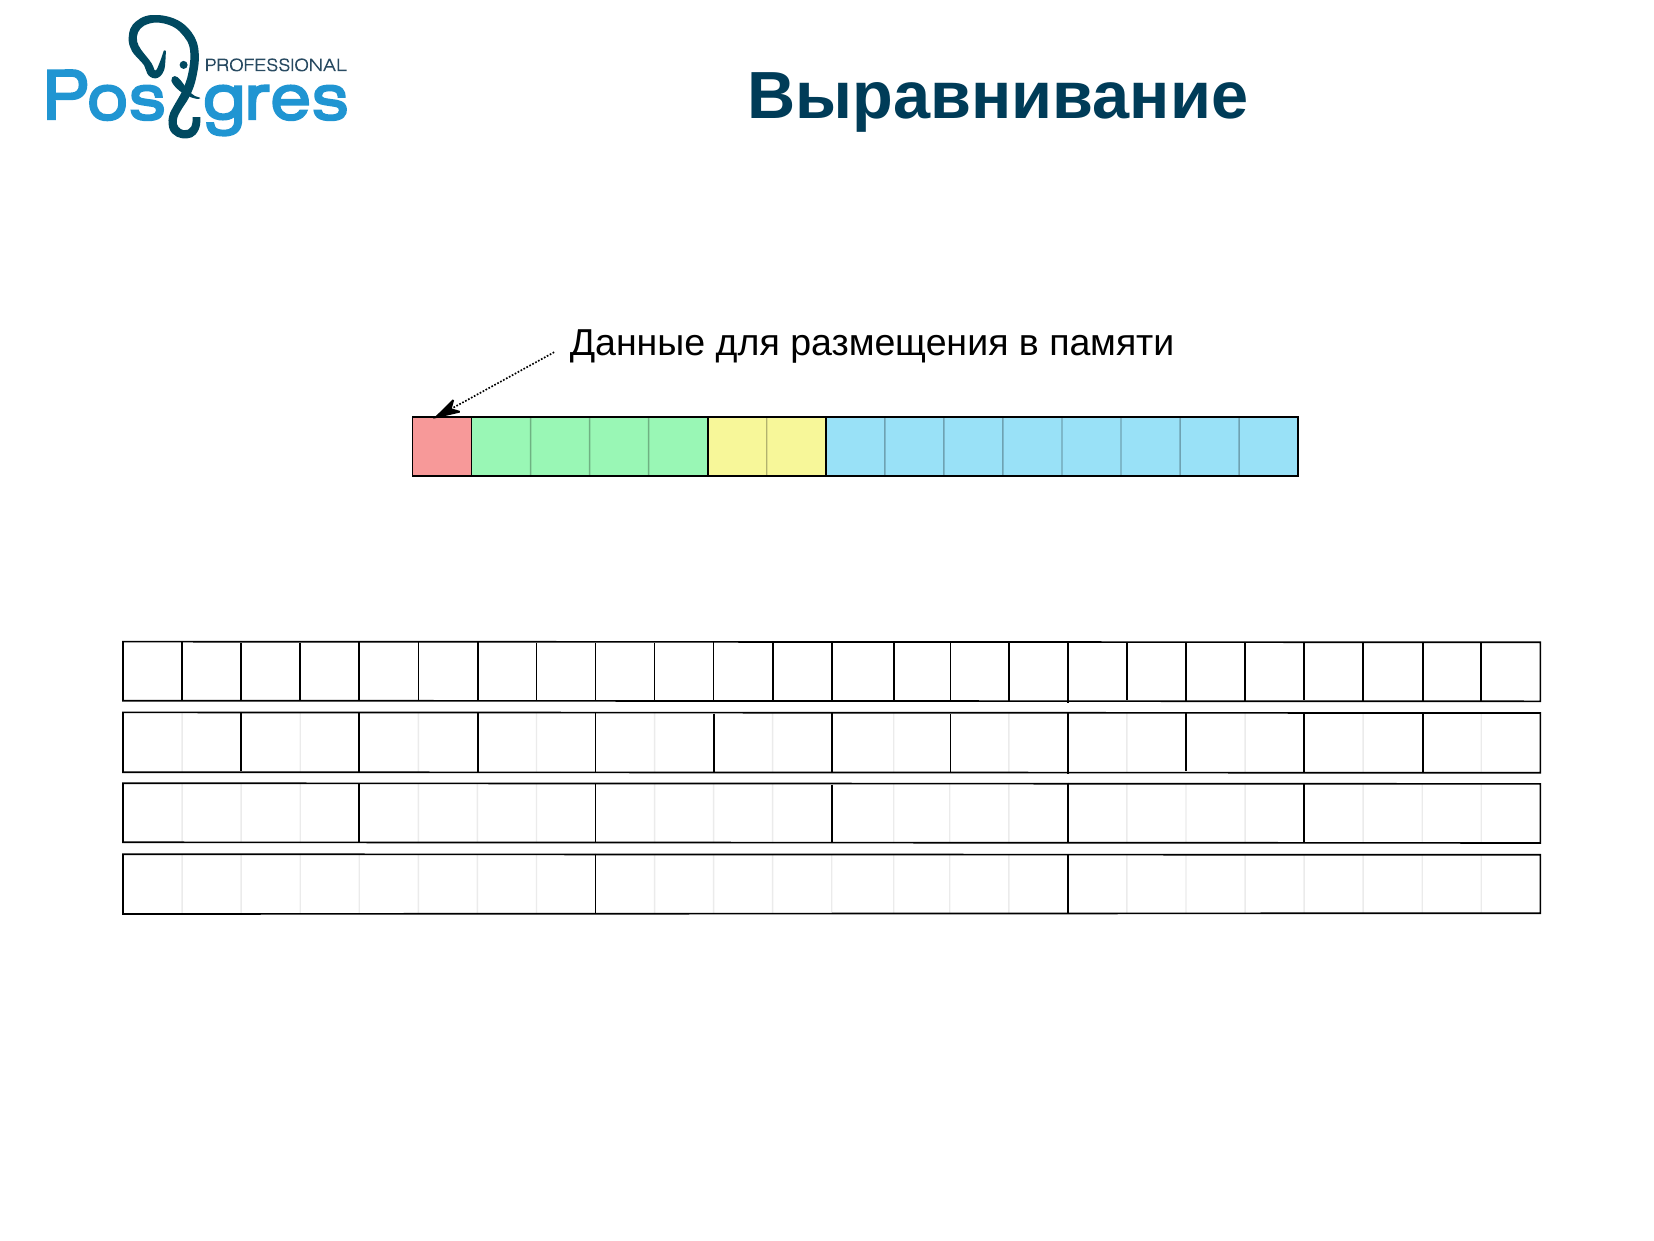

# Выравнивание
Данные для размещения в памяти